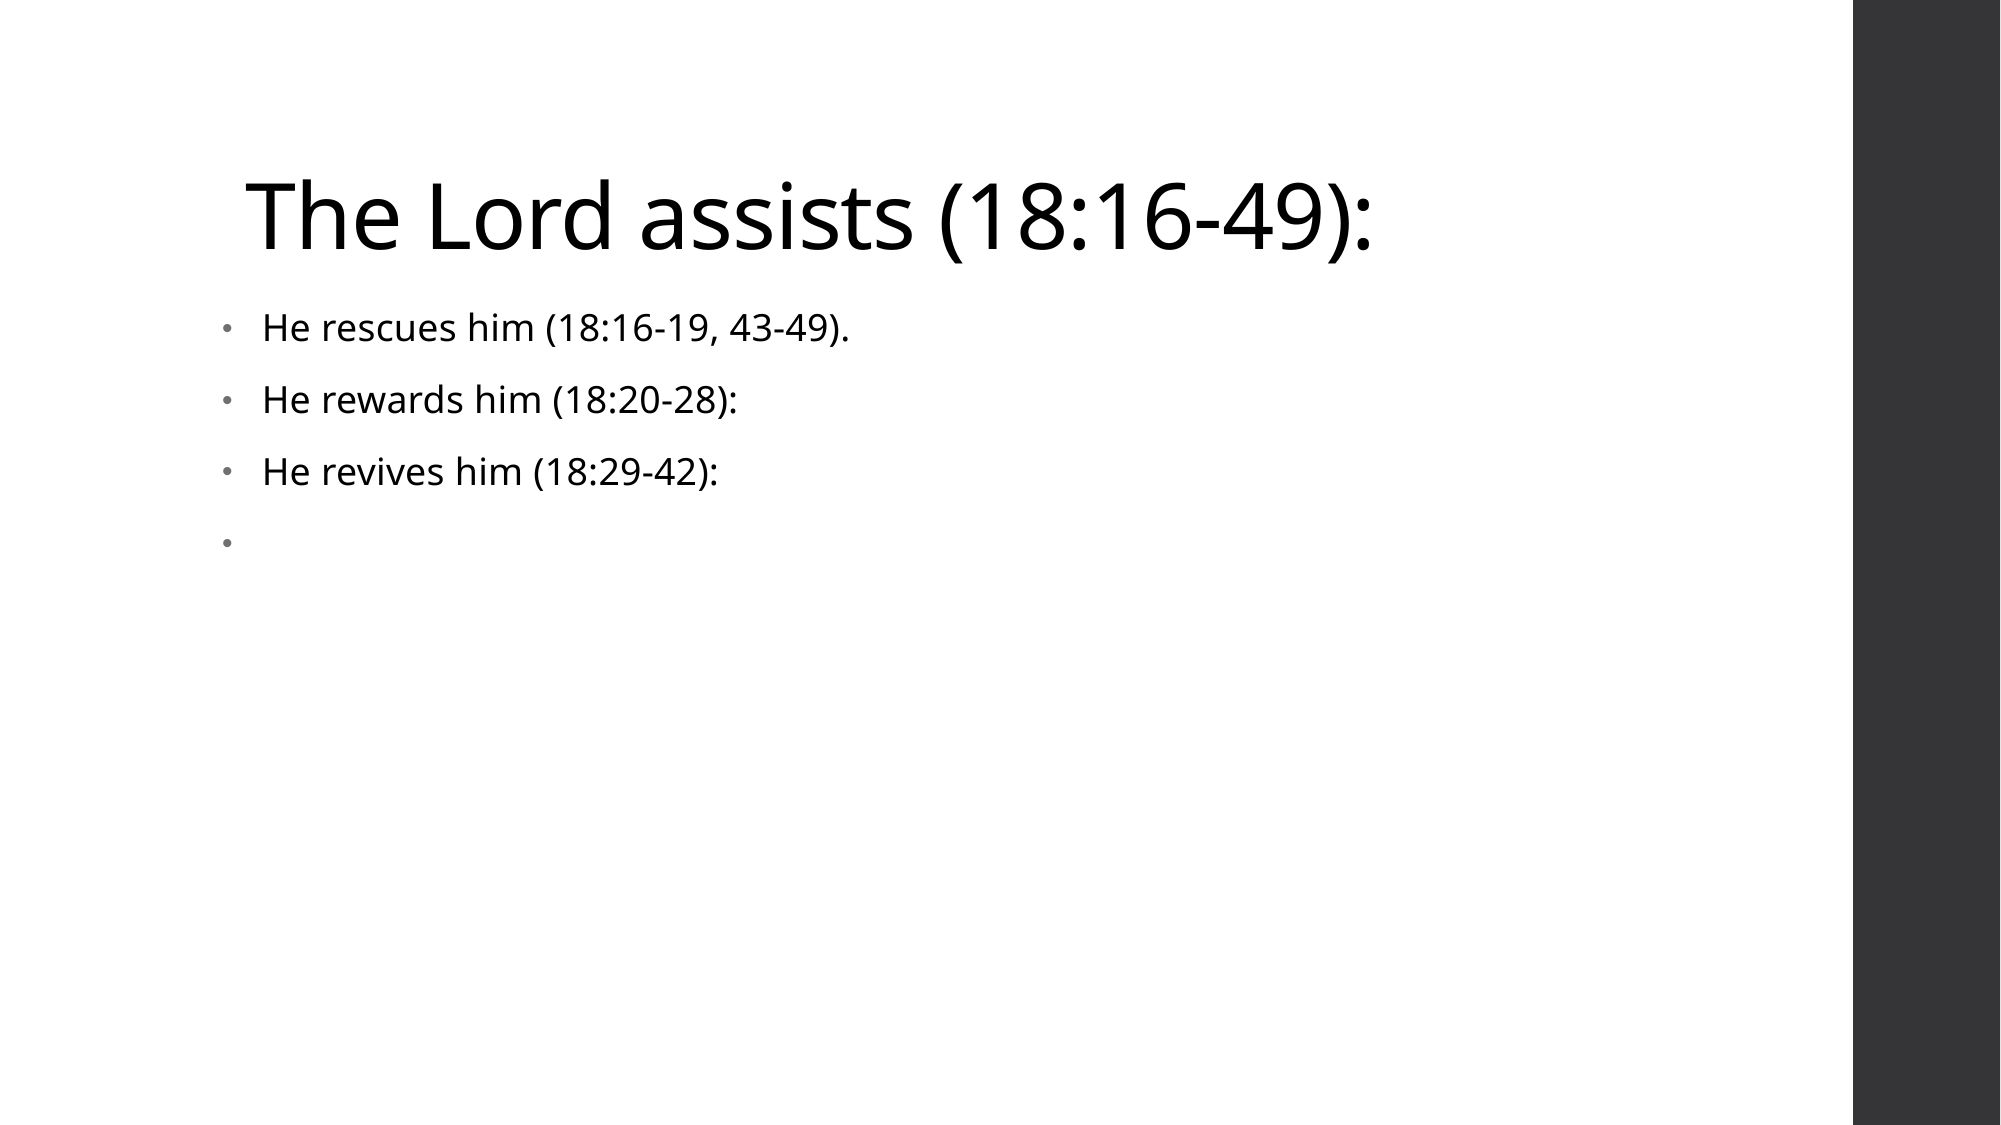

# The Lord assists (18:16-49):
 He rescues him (18:16-19, 43-49).
 He rewards him (18:20-28):
 He revives him (18:29-42):